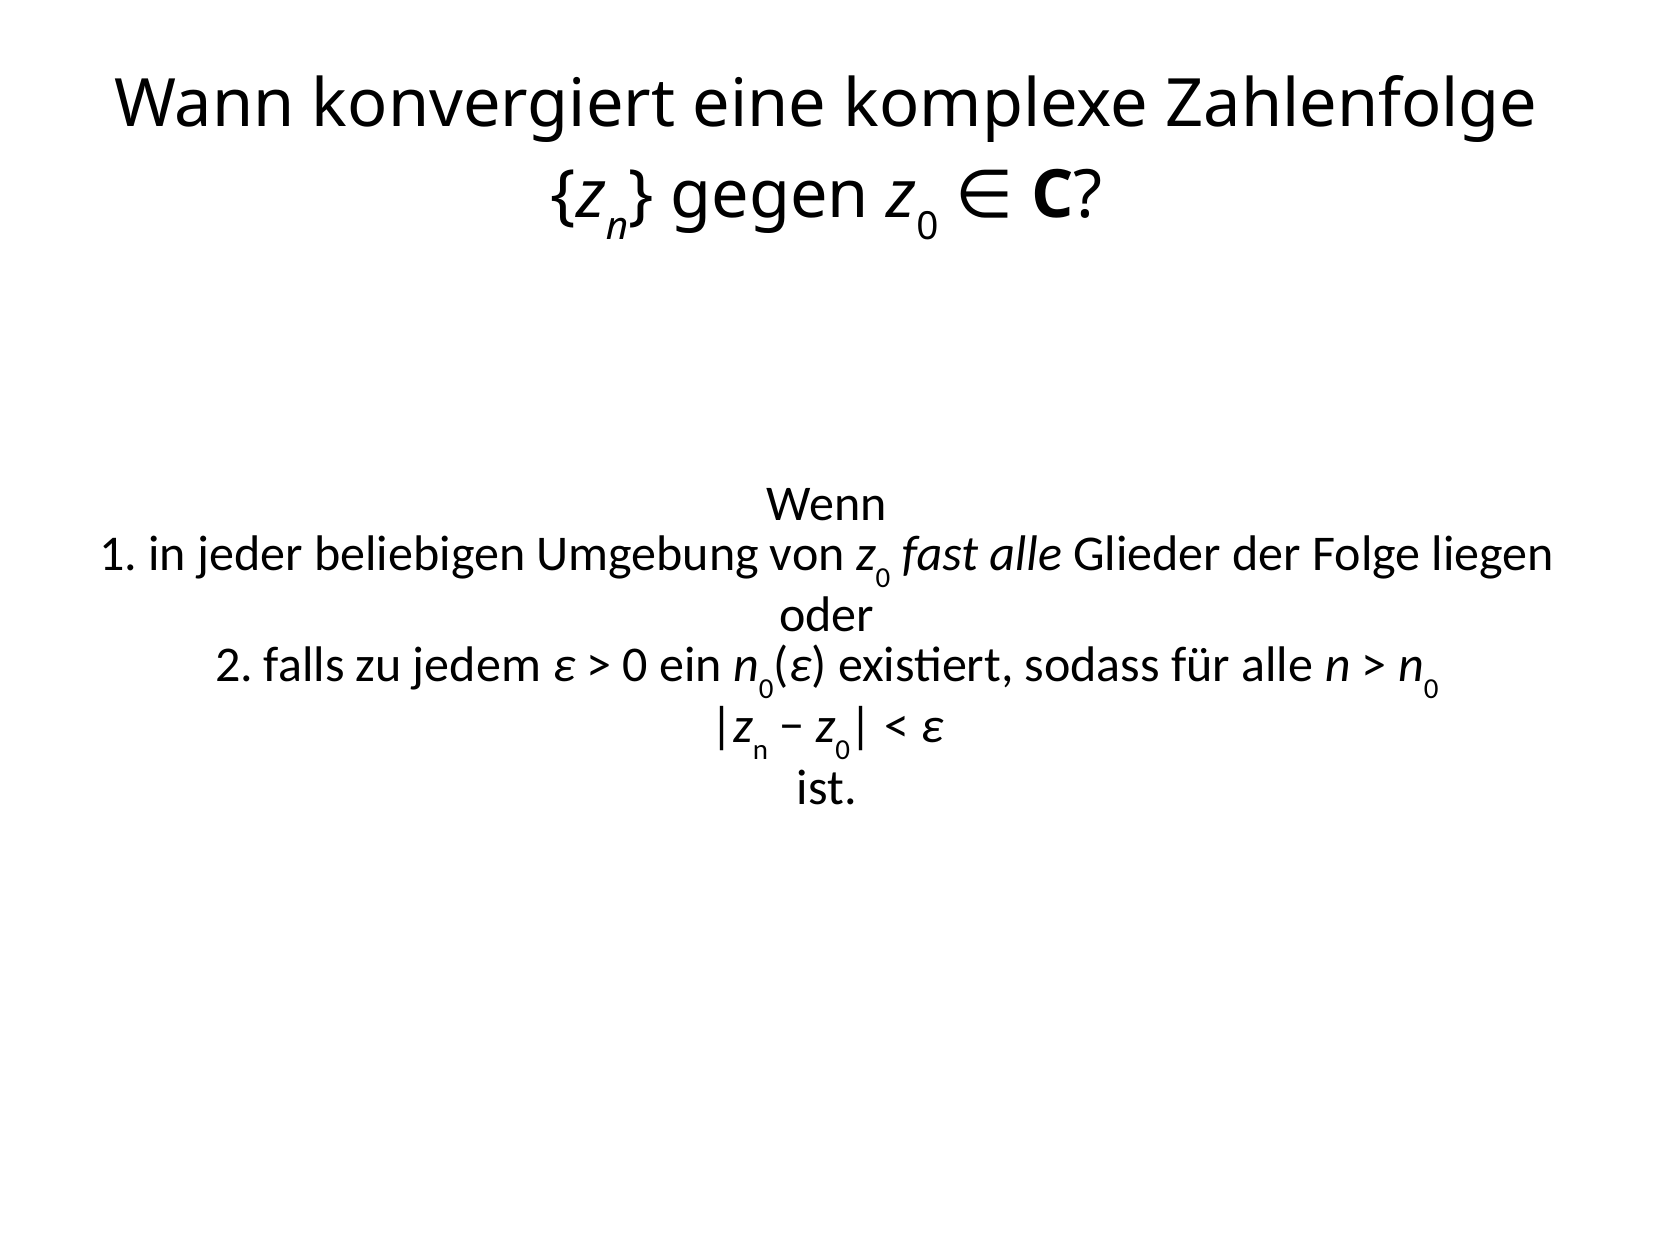

# Wann konvergiert eine komplexe Zahlenfolge {zn} gegen z0 ∈ C?
Wenn
1. in jeder beliebigen Umgebung von z0 fast alle Glieder der Folge liegen
oder
2. falls zu jedem ε > 0 ein n0(ε) existiert, sodass für alle n > n0
|zn − z0| < ε
ist.